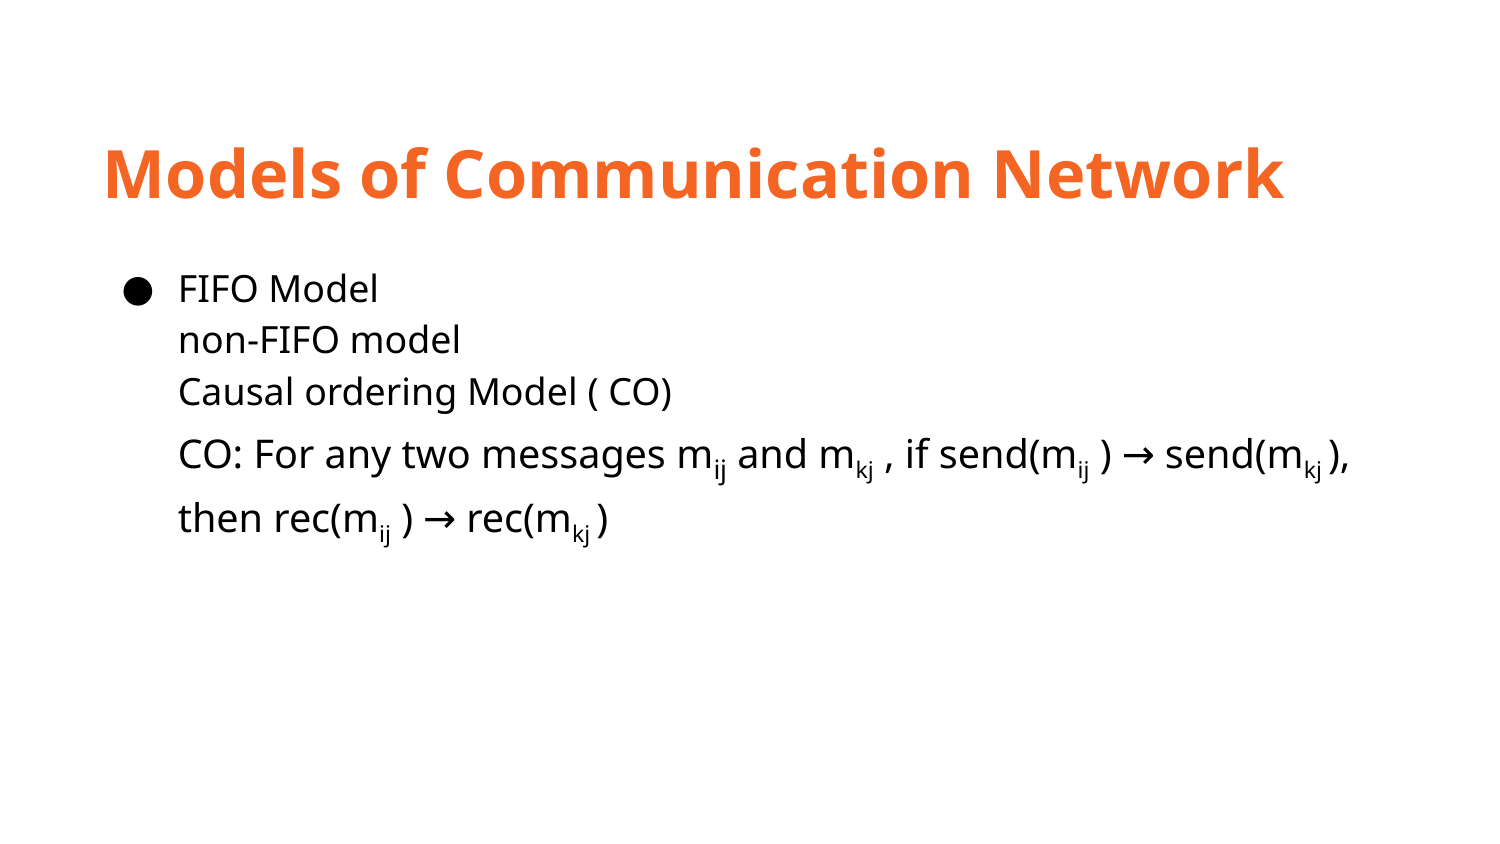

# Models of Communication Network
FIFO Model
non-FIFO model
Causal ordering Model ( CO)
CO: For any two messages mij and mkj , if send(mij ) → send(mkj ),
then rec(mij ) → rec(mkj )